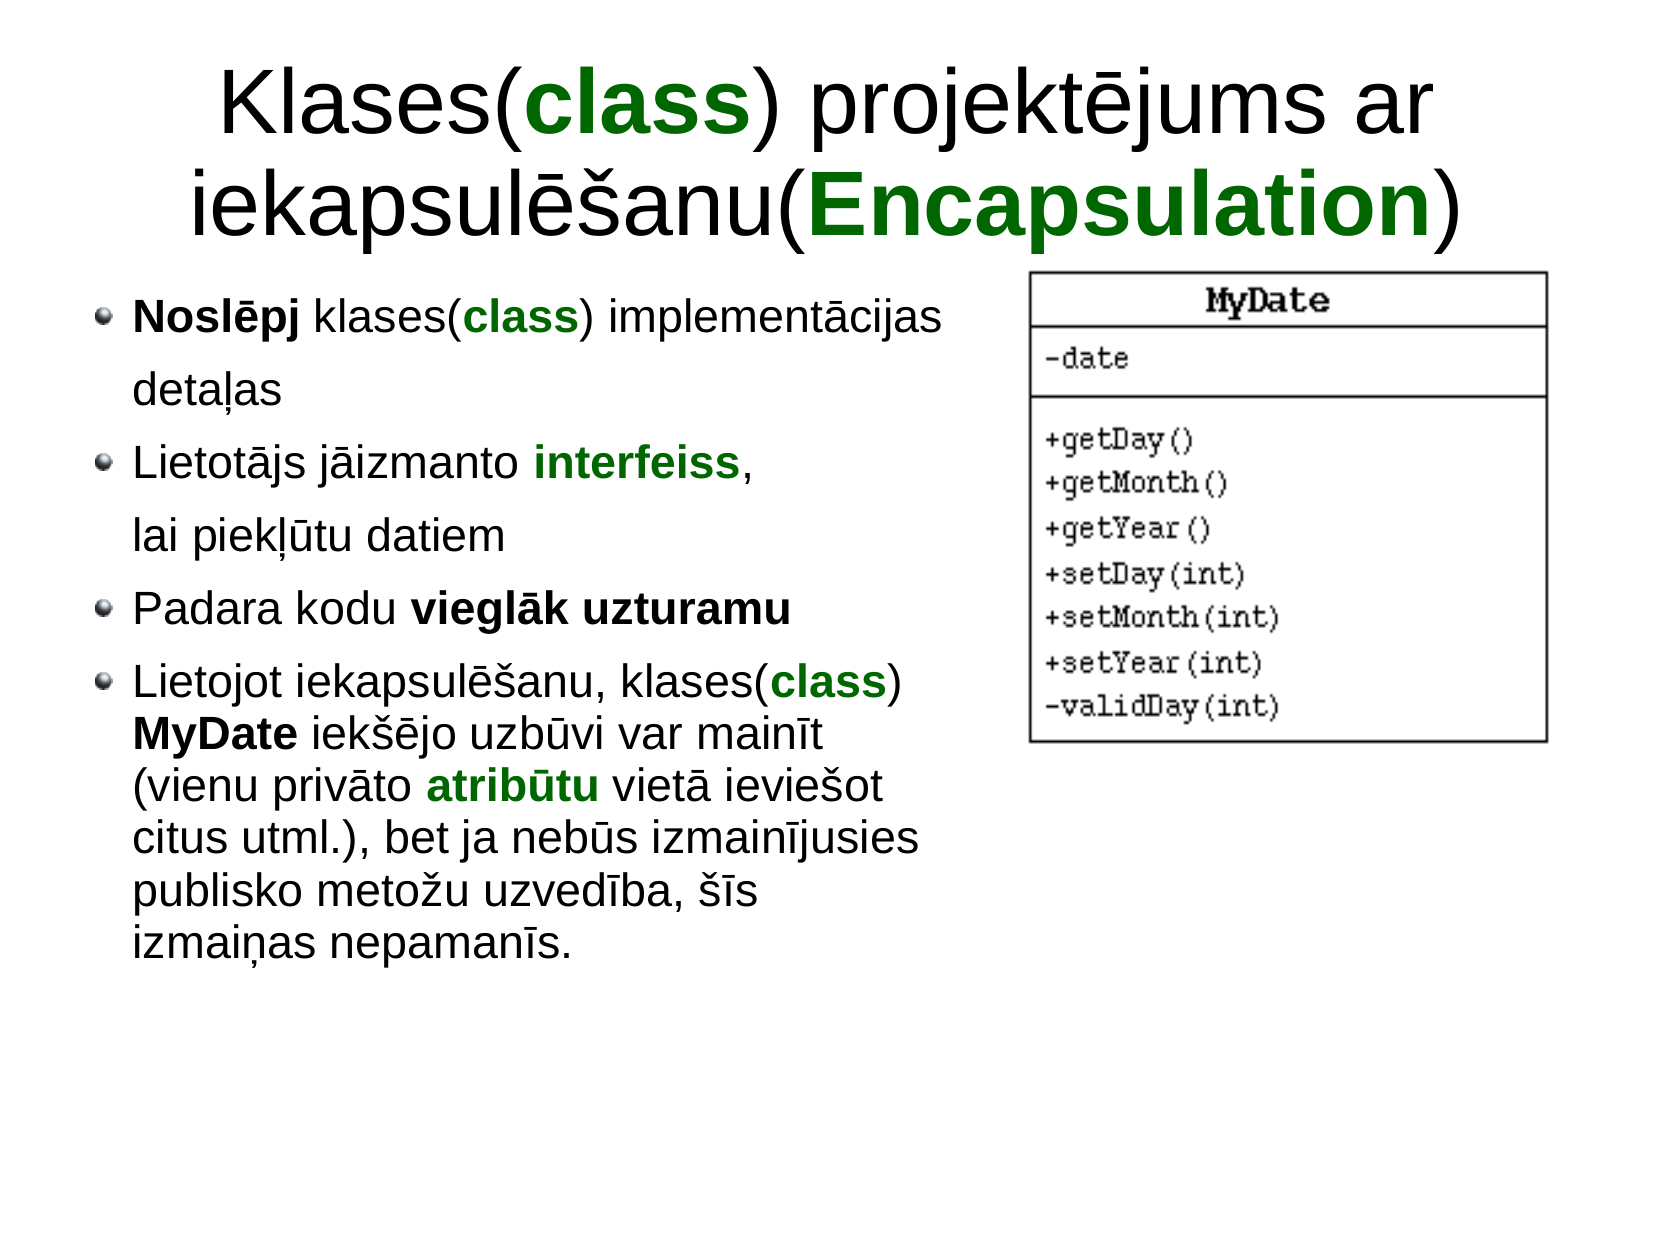

# Klases(class) projektējums ar iekapsulēšanu(Encapsulation)
Noslēpj klases(class) implementācijas
detaļas
Lietotājs jāizmanto interfeiss,
lai piekļūtu datiem
Padara kodu vieglāk uzturamu
Lietojot iekapsulēšanu, klases(class) MyDate iekšējo uzbūvi var mainīt (vienu privāto atribūtu vietā ieviešot citus utml.), bet ja nebūs izmainījusies publisko metožu uzvedība, šīs izmaiņas nepamanīs.